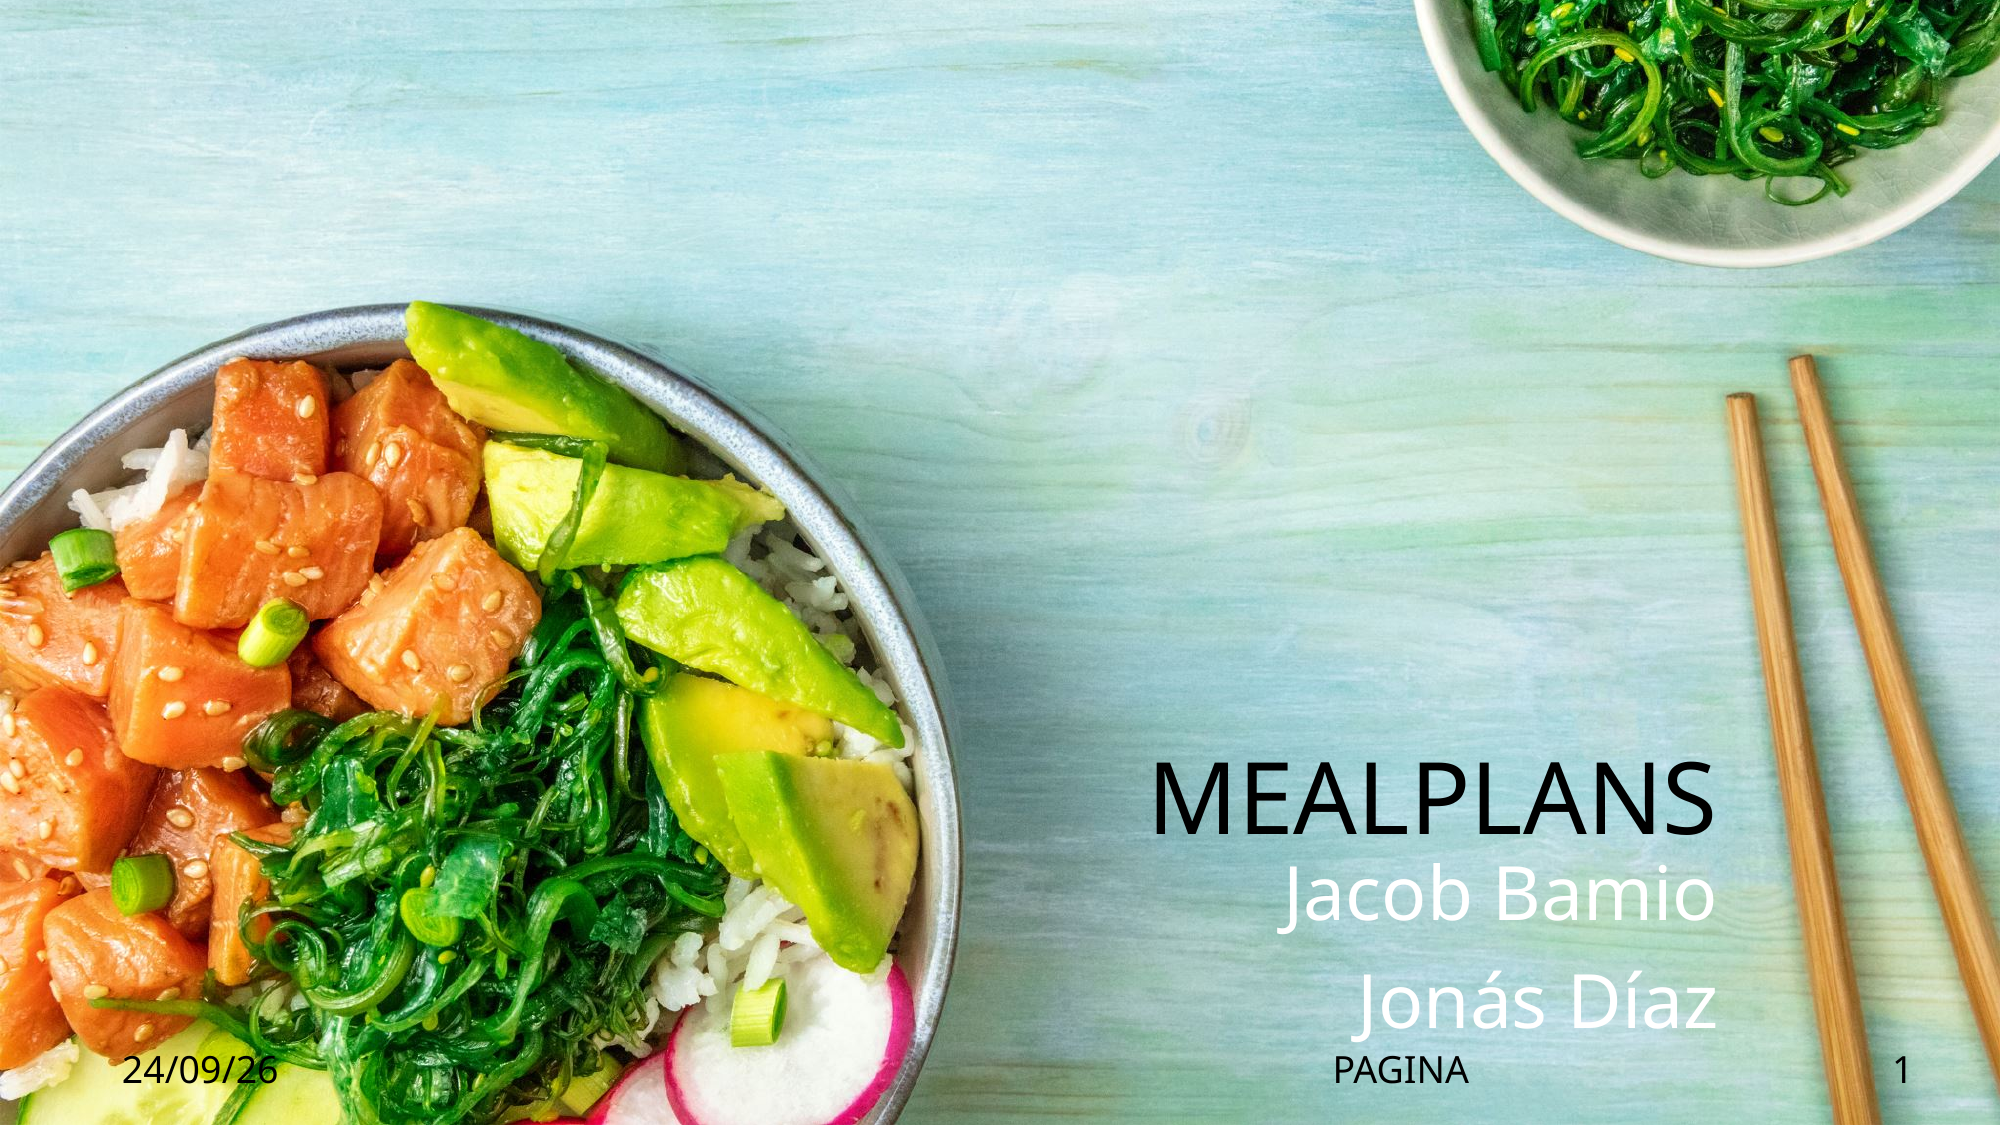

MEALPLANS
# Jacob Bamio
Jonás Díaz
PAGINA